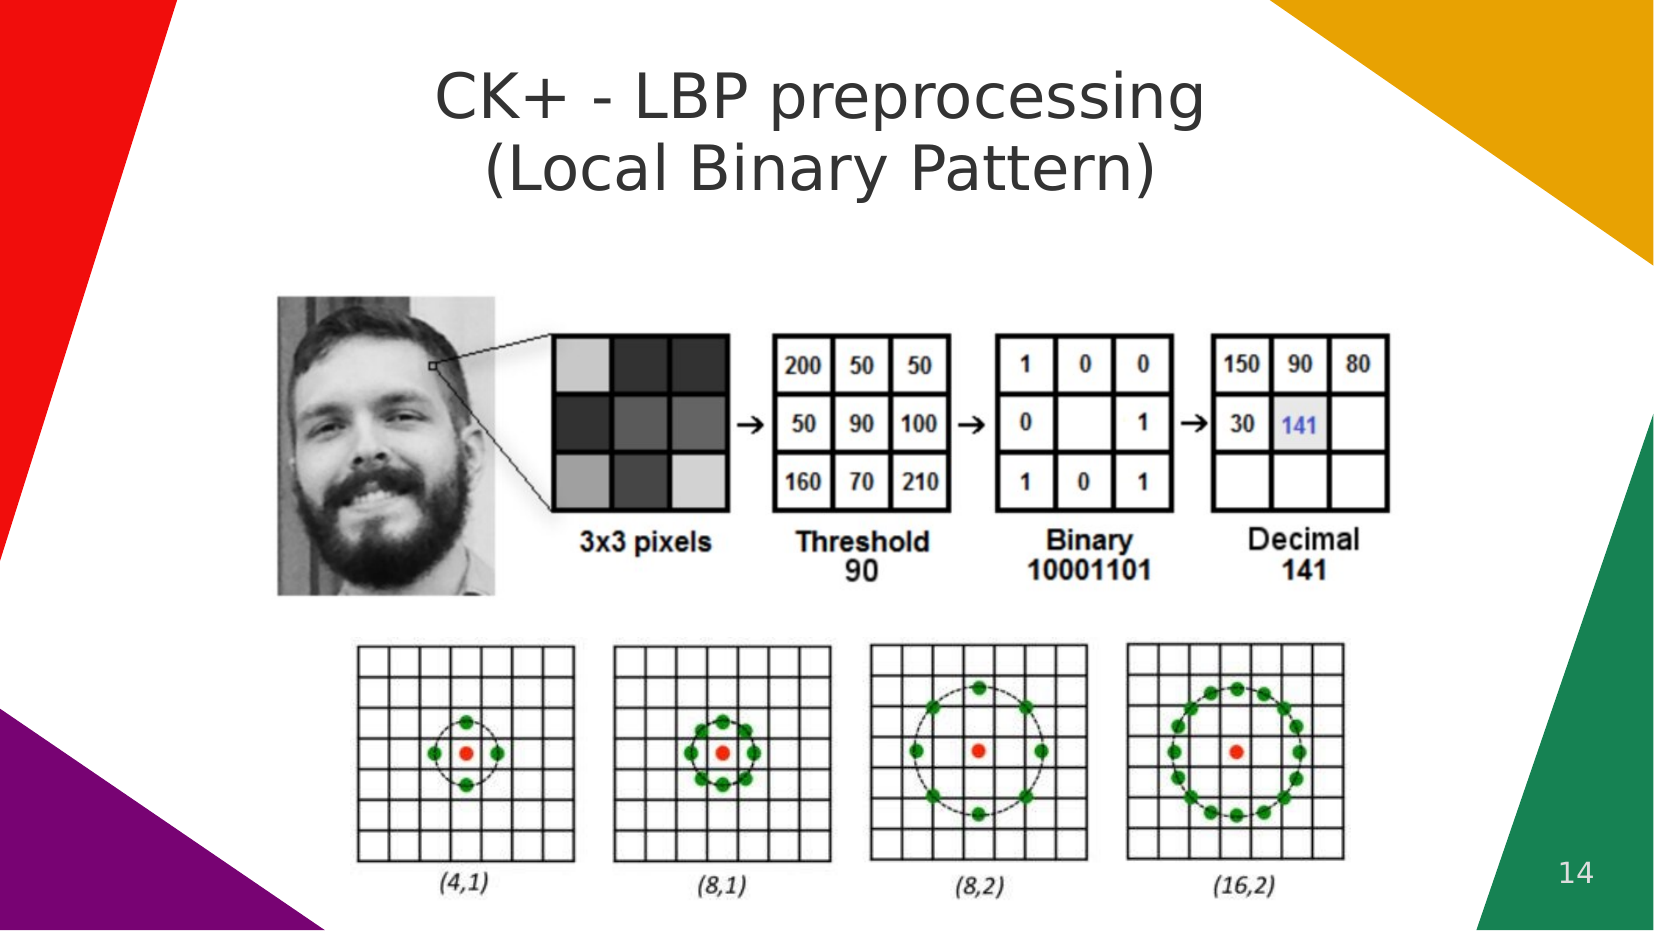

# CK+ - LBP preprocessing (Local Binary Pattern)
14